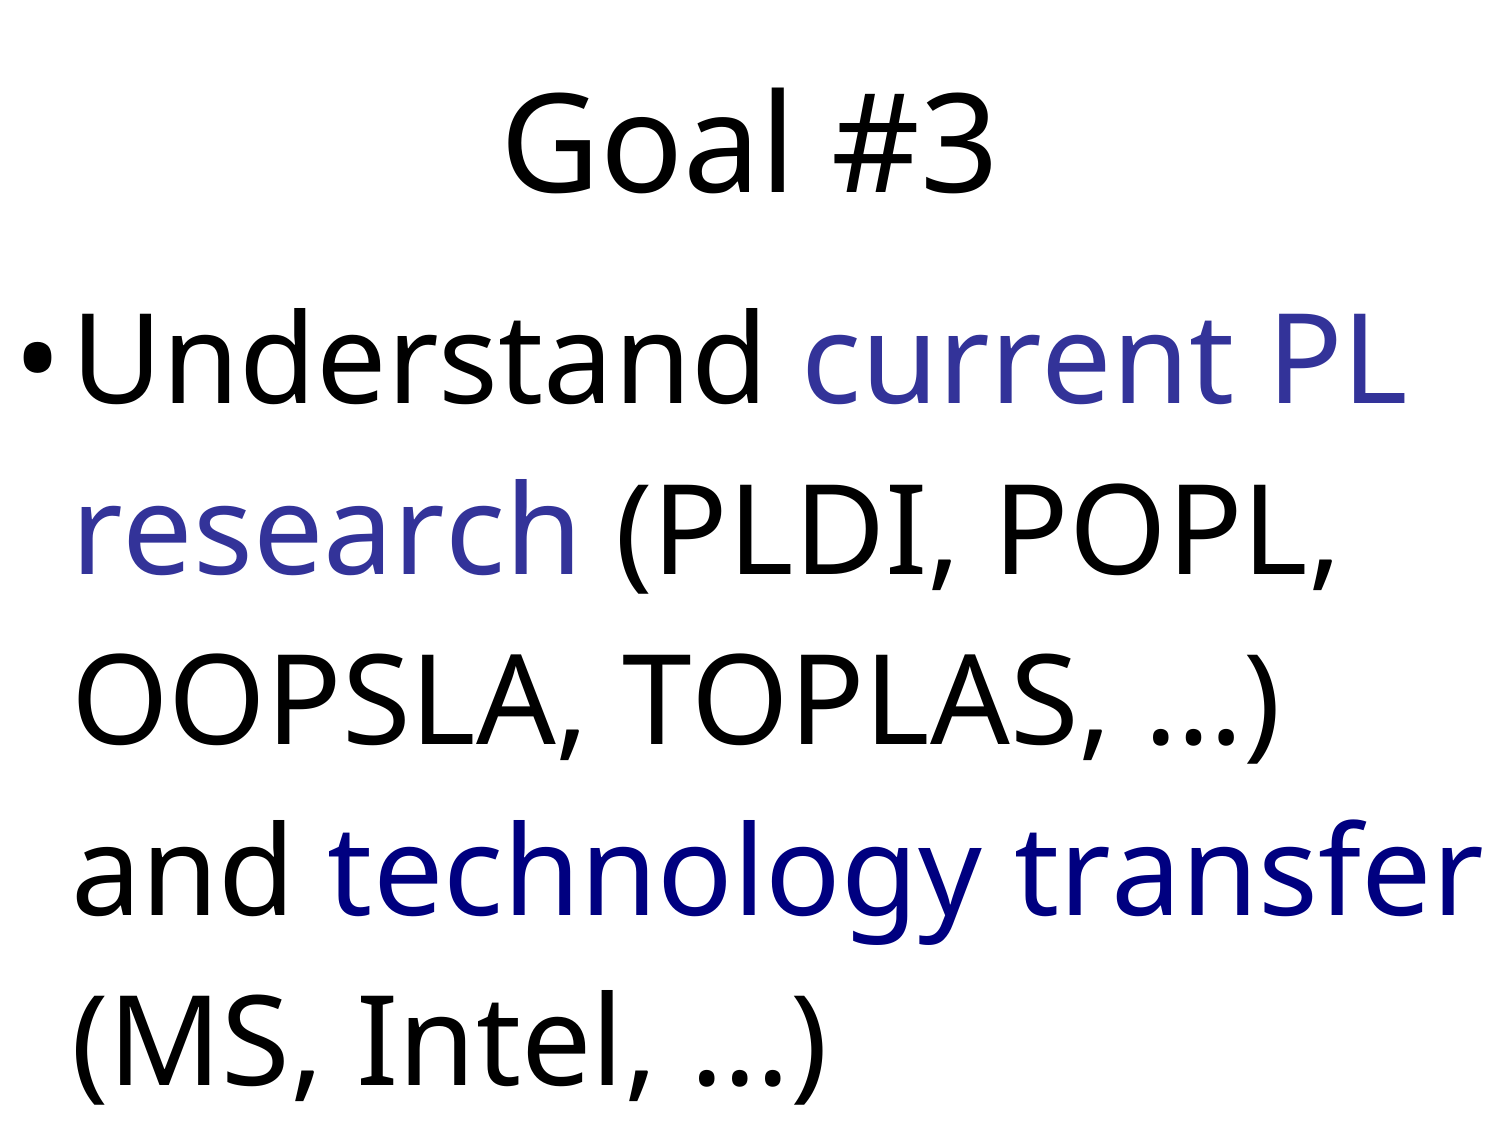

# Goal #3
Understand current PL research (PLDI, POPL, OOPSLA, TOPLAS, …) and technology transfer (MS, Intel, ...)